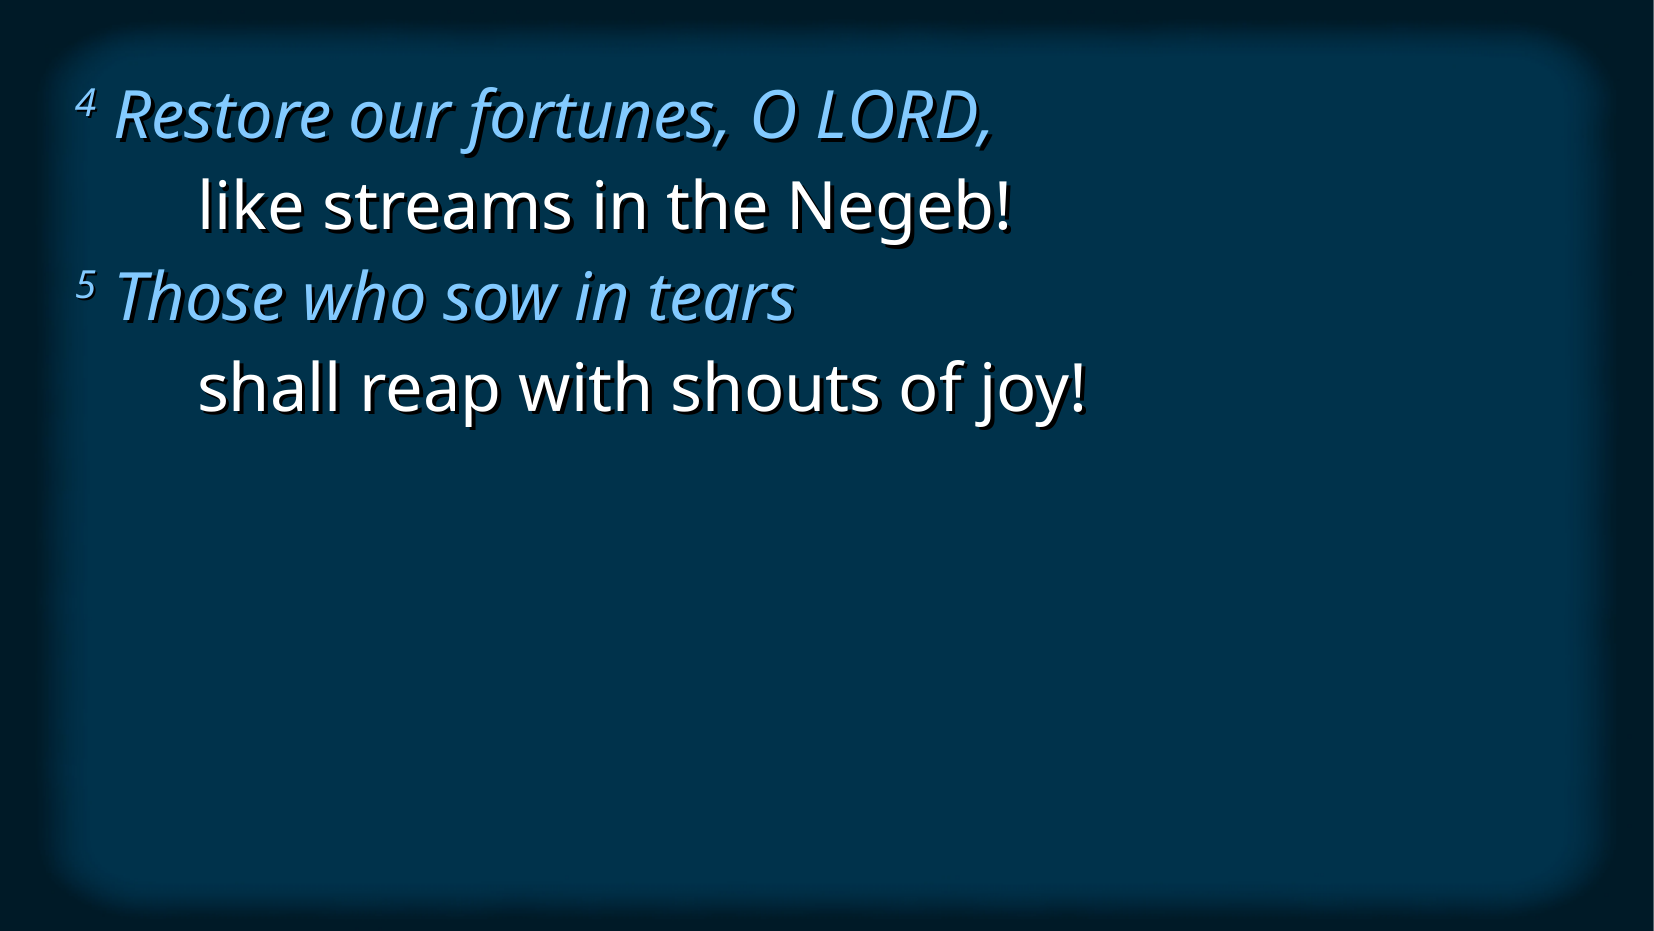

4 Restore our fortunes, O LORD,
 like streams in the Negeb!
5 Those who sow in tears
 shall reap with shouts of joy!